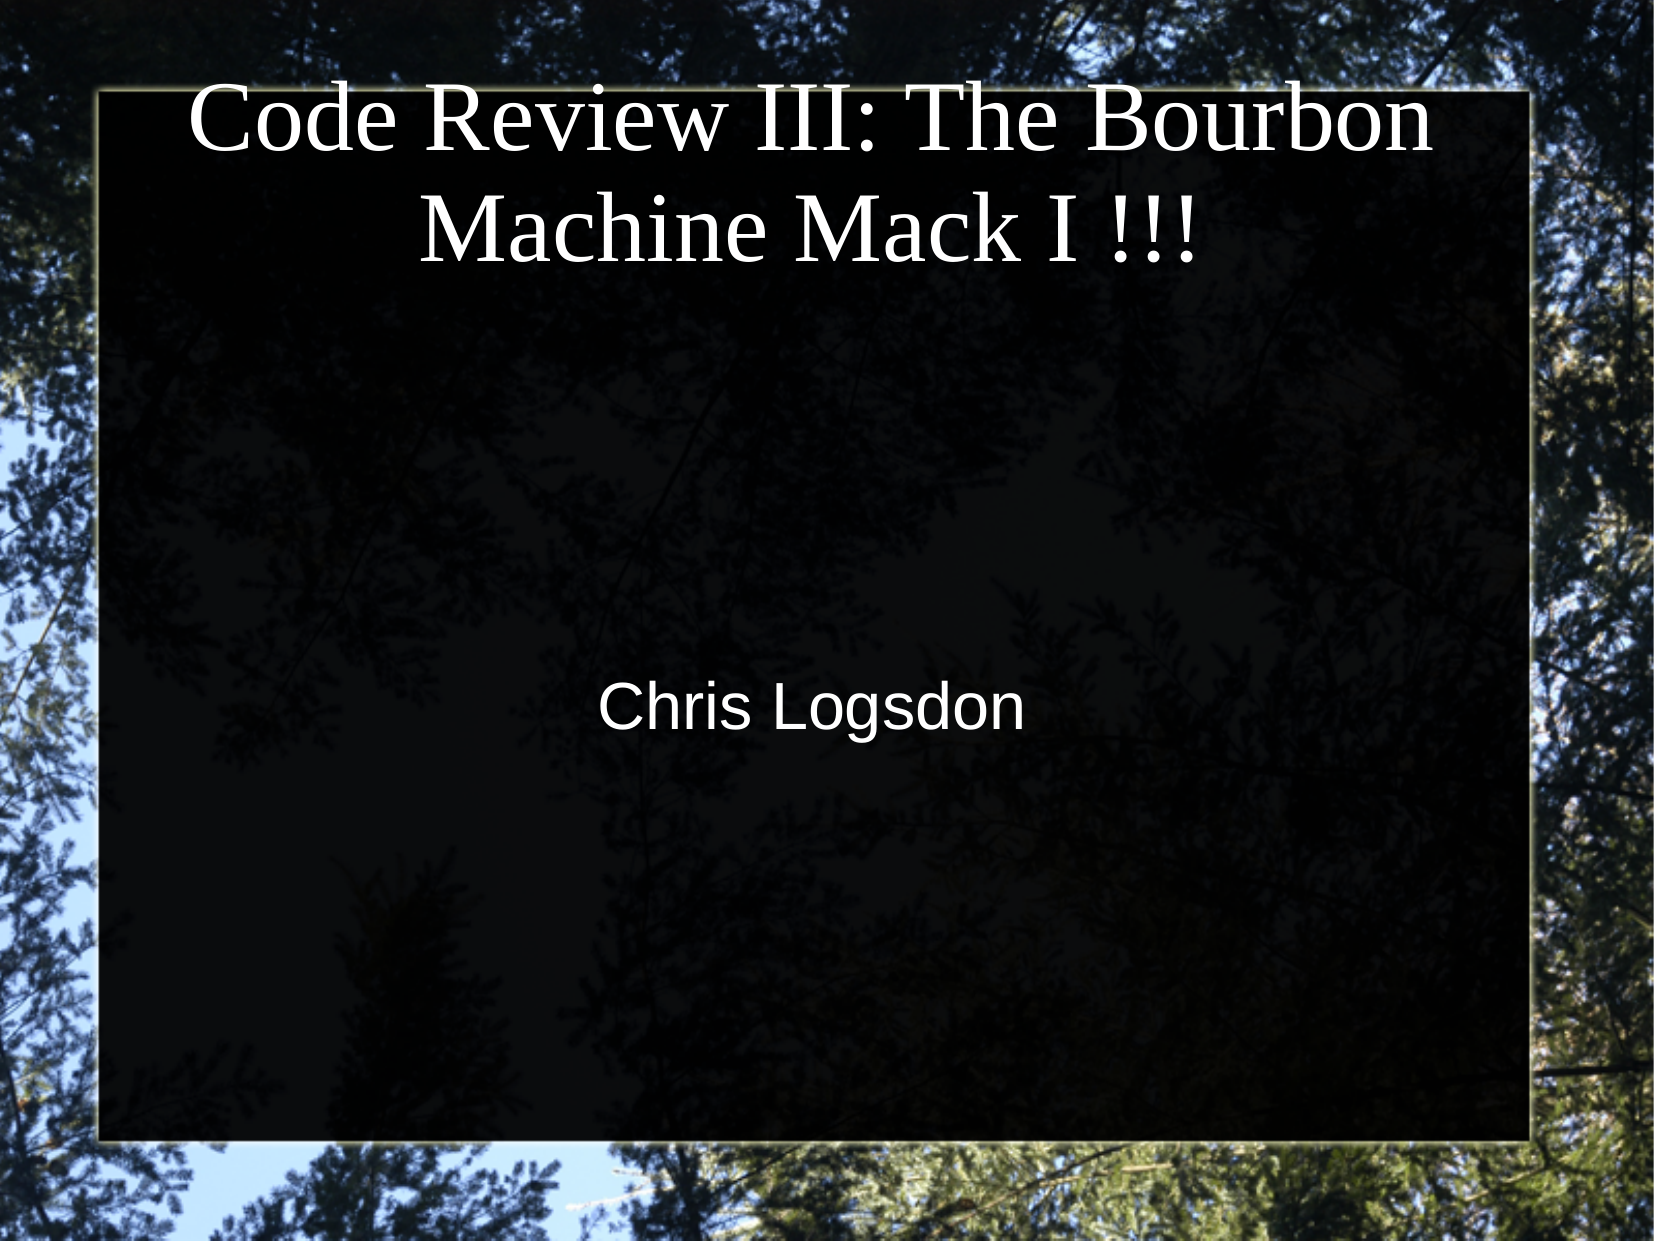

# Code Review III: The Bourbon Machine Mack I !!!
Chris Logsdon